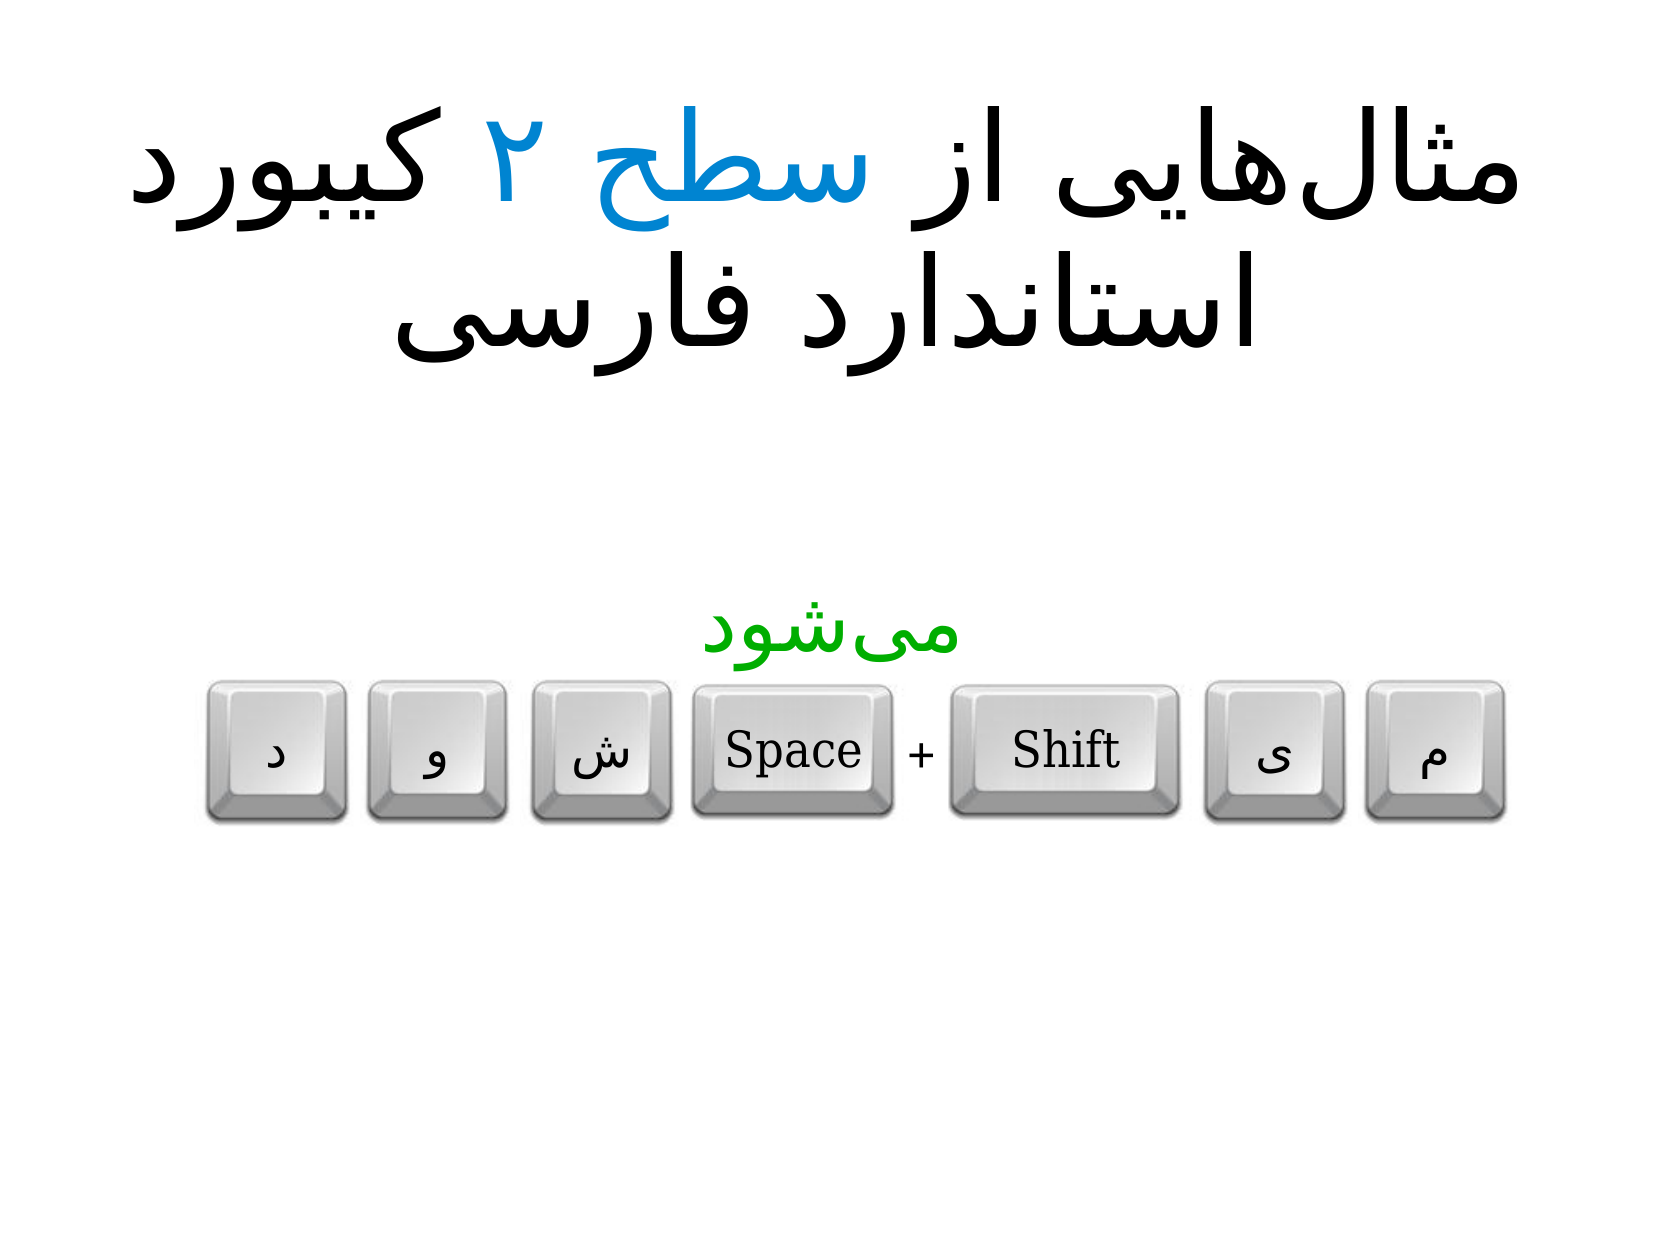

مثال‌هایی از سطح ۲ کیبورد استاندارد فارسی
می‌شود
و
م
د
ش
ی
Shift
Space
+